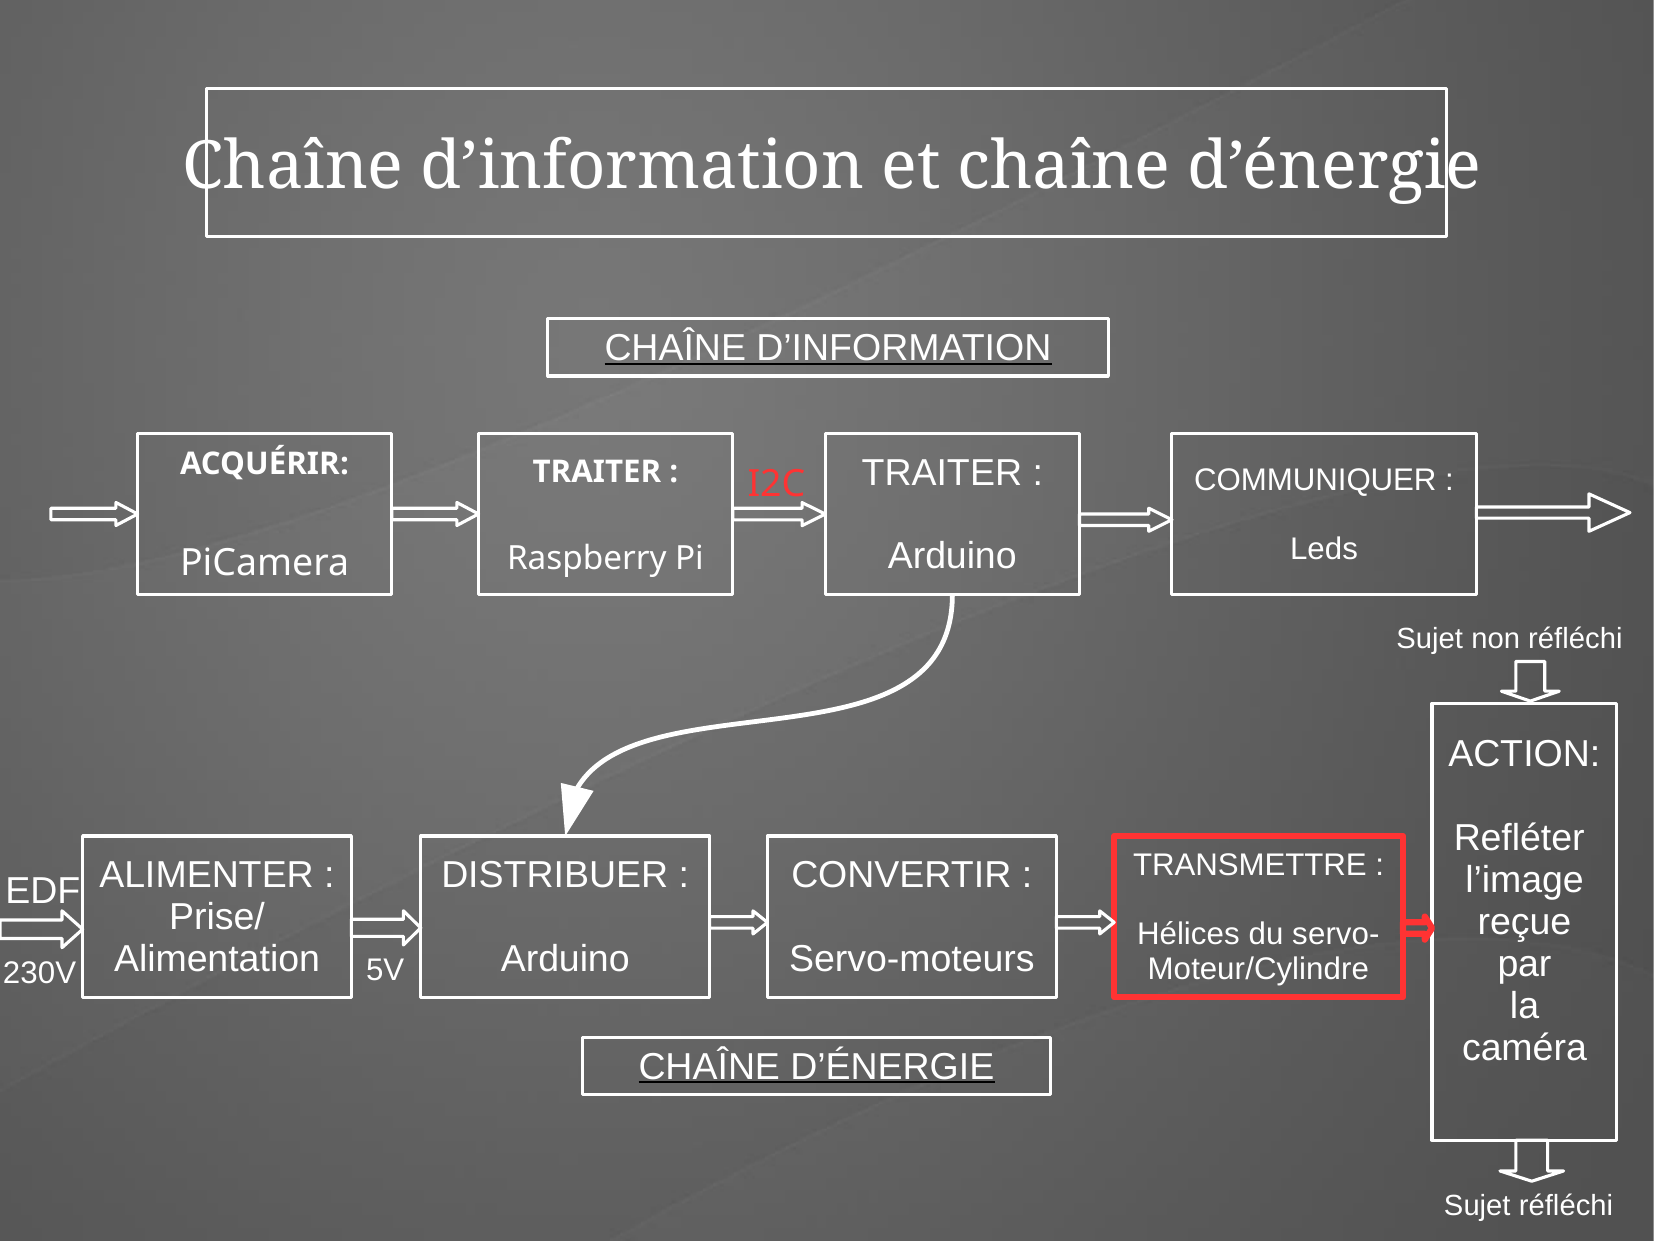

# Chaîne d’information et chaîne d’énergie
CHAÎNE D’INFORMATION
ACQUÉRIR:
PiCamera
TRAITER :
Raspberry Pi
TRAITER :
Arduino
COMMUNIQUER :
Leds
I2C
Sujet non réfléchi
ACTION:
Refléter
l’image
reçue par
la caméra
ALIMENTER :
Prise/
Alimentation
DISTRIBUER :
Arduino
CONVERTIR :
Servo-moteurs
TRANSMETTRE :
Hélices du servo-
Moteur/Cylindre
EDF
5V
230V
CHAÎNE D’ÉNERGIE
Sujet réfléchi